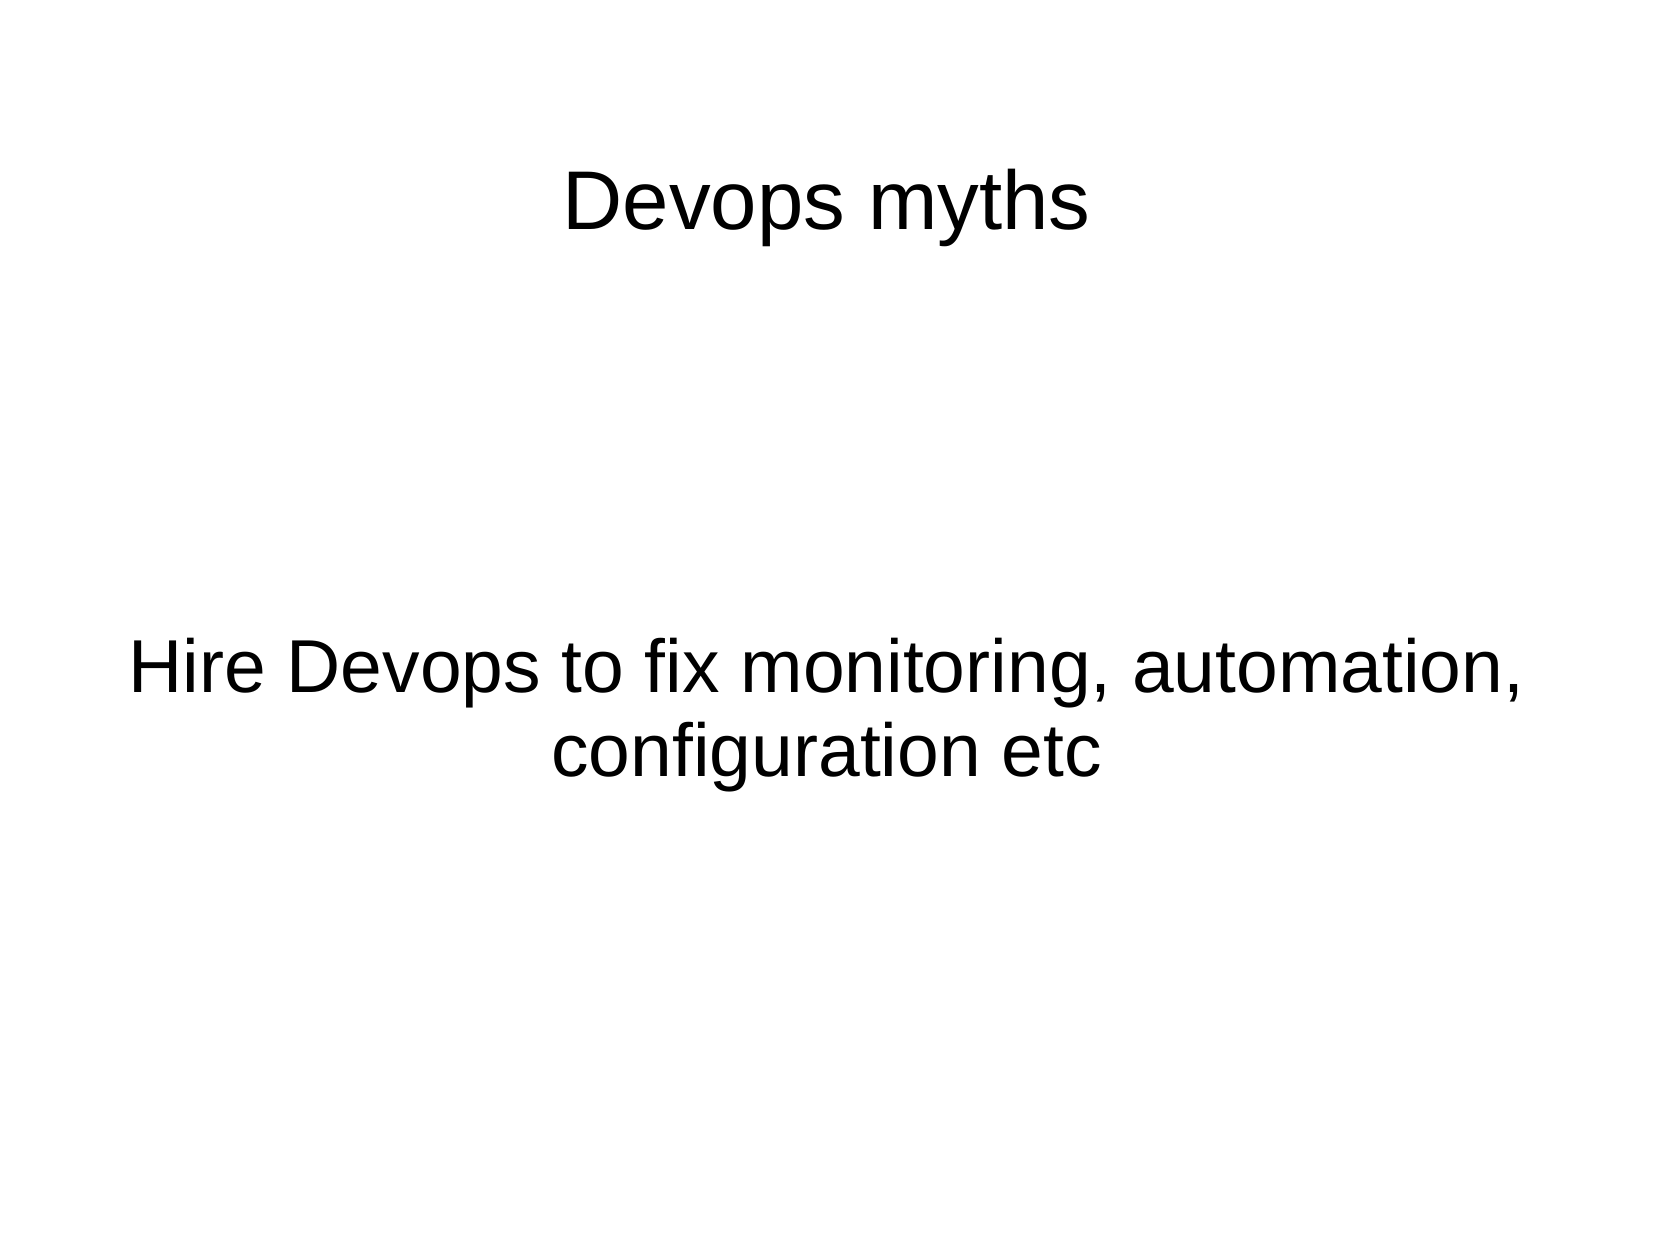

Devops myths
Hire Devops to fix monitoring, automation,
configuration etc